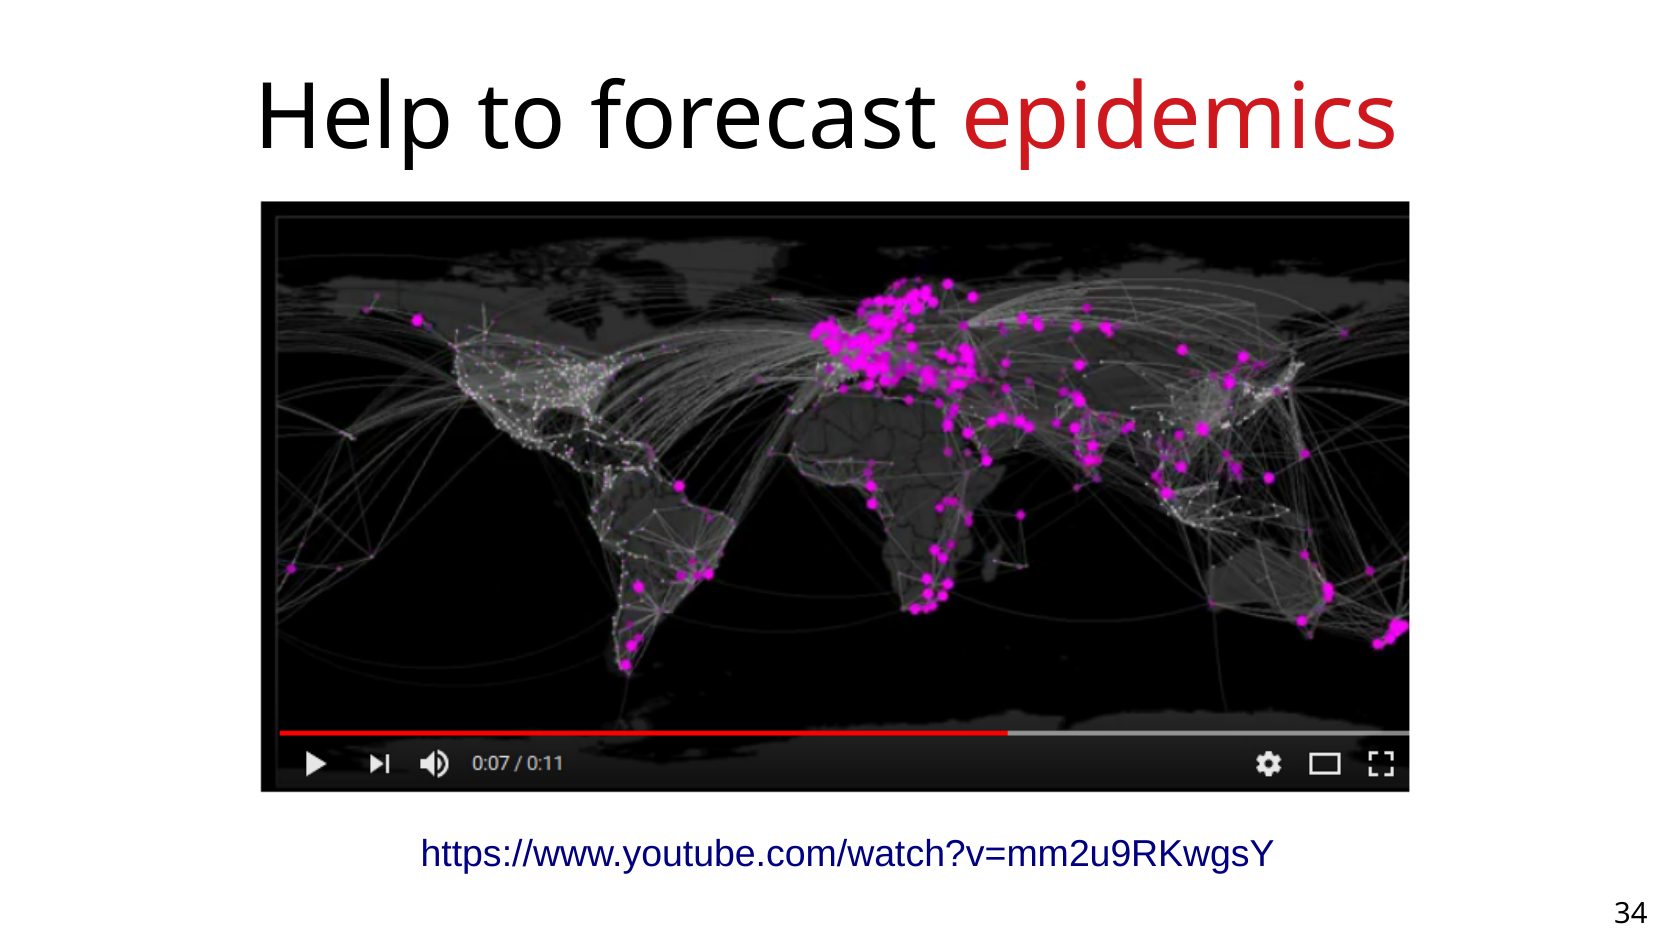

# Help to forecast epidemics
https://www.youtube.com/watch?v=mm2u9RKwgsY
34